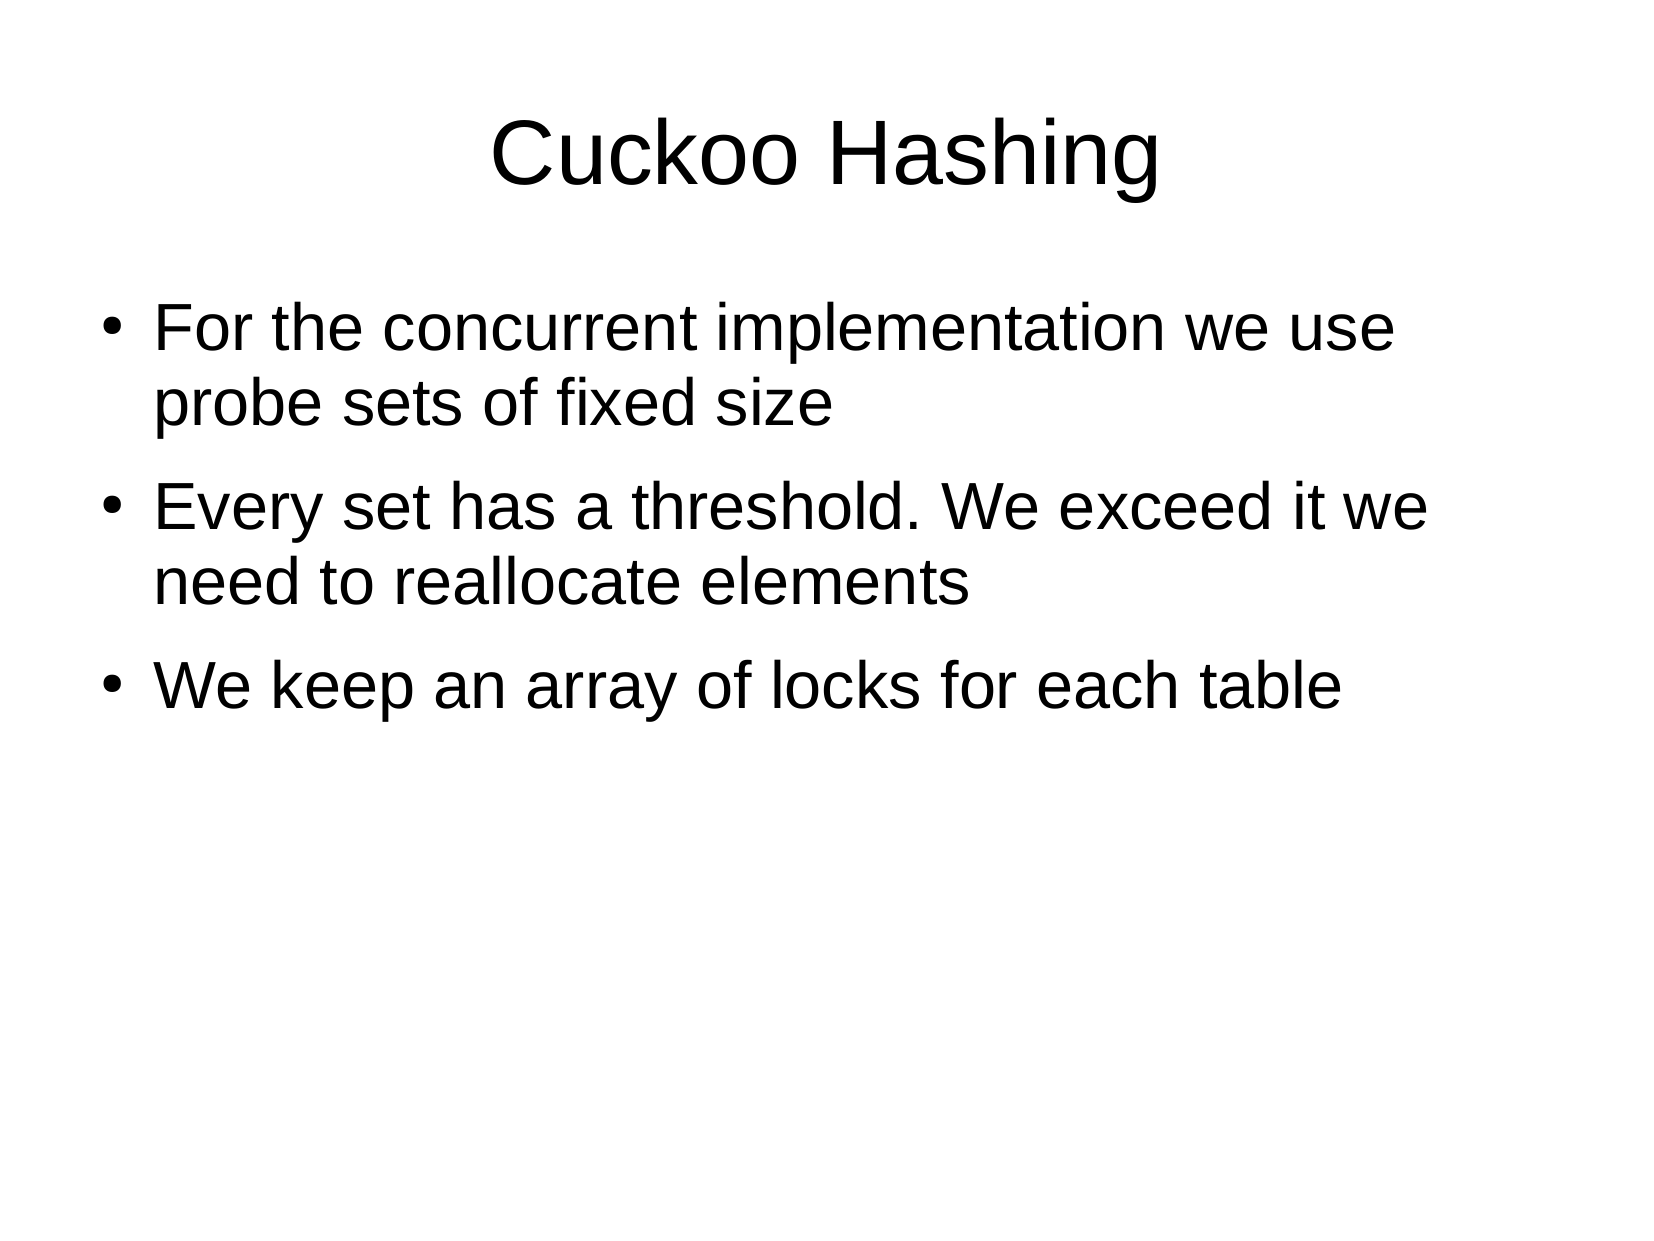

# Cuckoo Hashing
For the concurrent implementation we use probe sets of fixed size
Every set has a threshold. We exceed it we need to reallocate elements
We keep an array of locks for each table